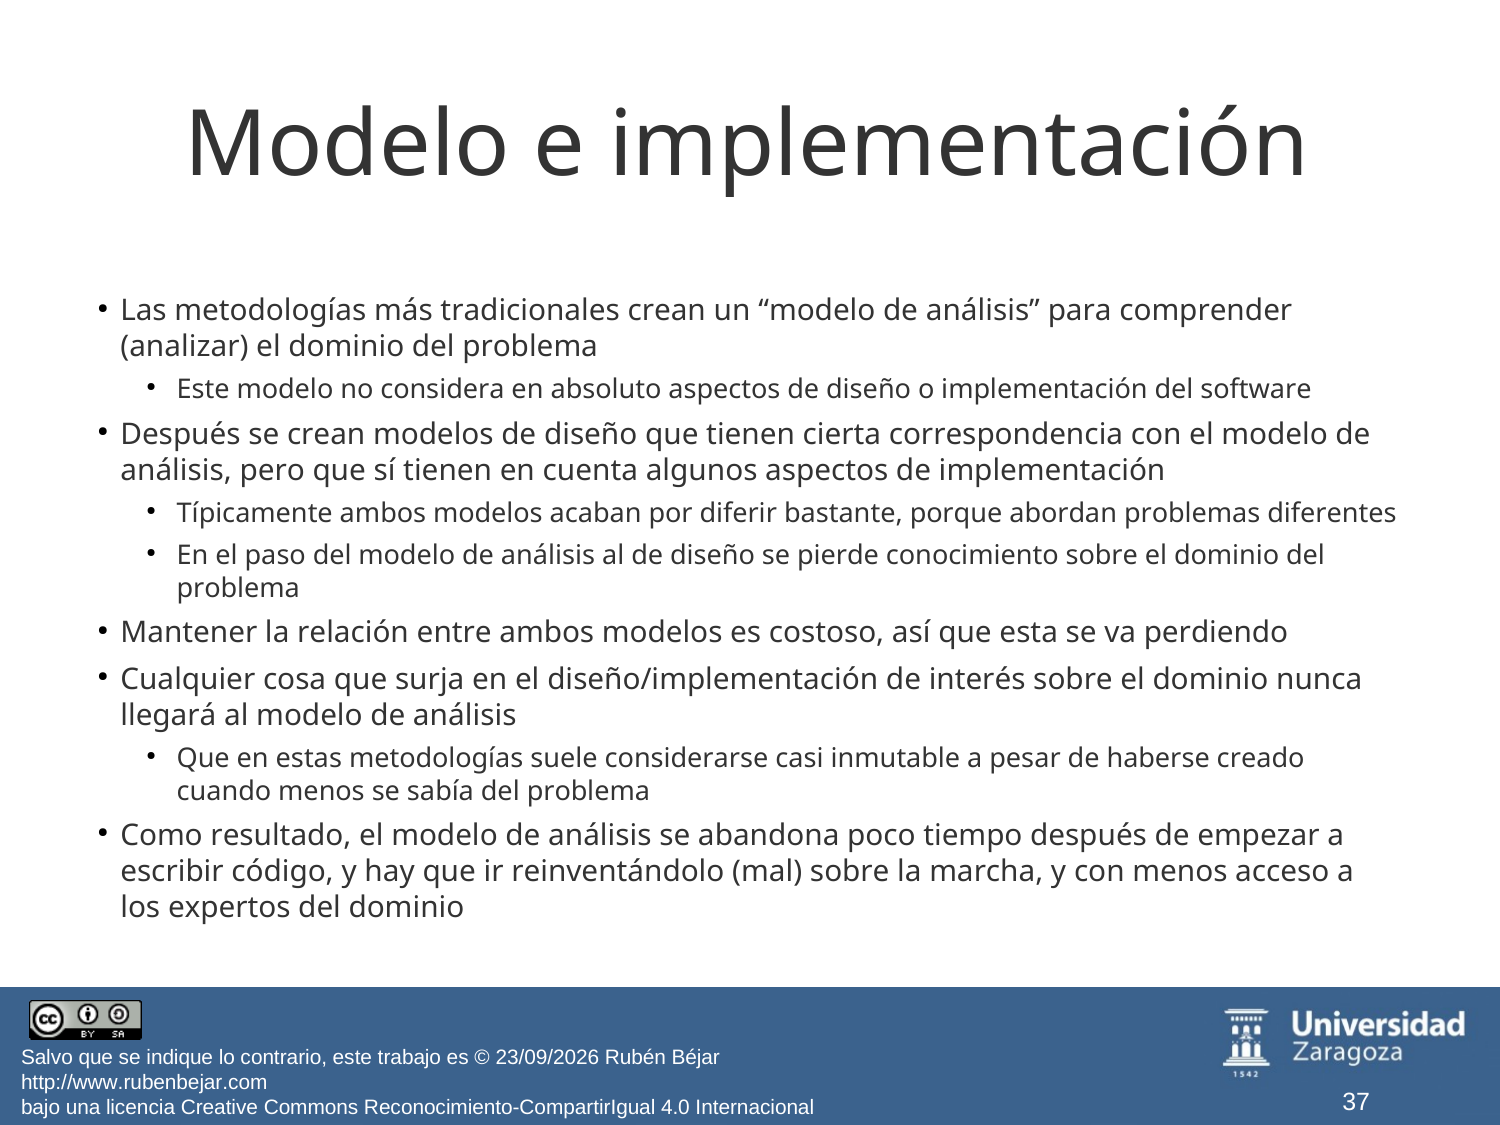

# Modelo e implementación
Las metodologías más tradicionales crean un “modelo de análisis” para comprender (analizar) el dominio del problema
Este modelo no considera en absoluto aspectos de diseño o implementación del software
Después se crean modelos de diseño que tienen cierta correspondencia con el modelo de análisis, pero que sí tienen en cuenta algunos aspectos de implementación
Típicamente ambos modelos acaban por diferir bastante, porque abordan problemas diferentes
En el paso del modelo de análisis al de diseño se pierde conocimiento sobre el dominio del problema
Mantener la relación entre ambos modelos es costoso, así que esta se va perdiendo
Cualquier cosa que surja en el diseño/implementación de interés sobre el dominio nunca llegará al modelo de análisis
Que en estas metodologías suele considerarse casi inmutable a pesar de haberse creado cuando menos se sabía del problema
Como resultado, el modelo de análisis se abandona poco tiempo después de empezar a escribir código, y hay que ir reinventándolo (mal) sobre la marcha, y con menos acceso a los expertos del dominio